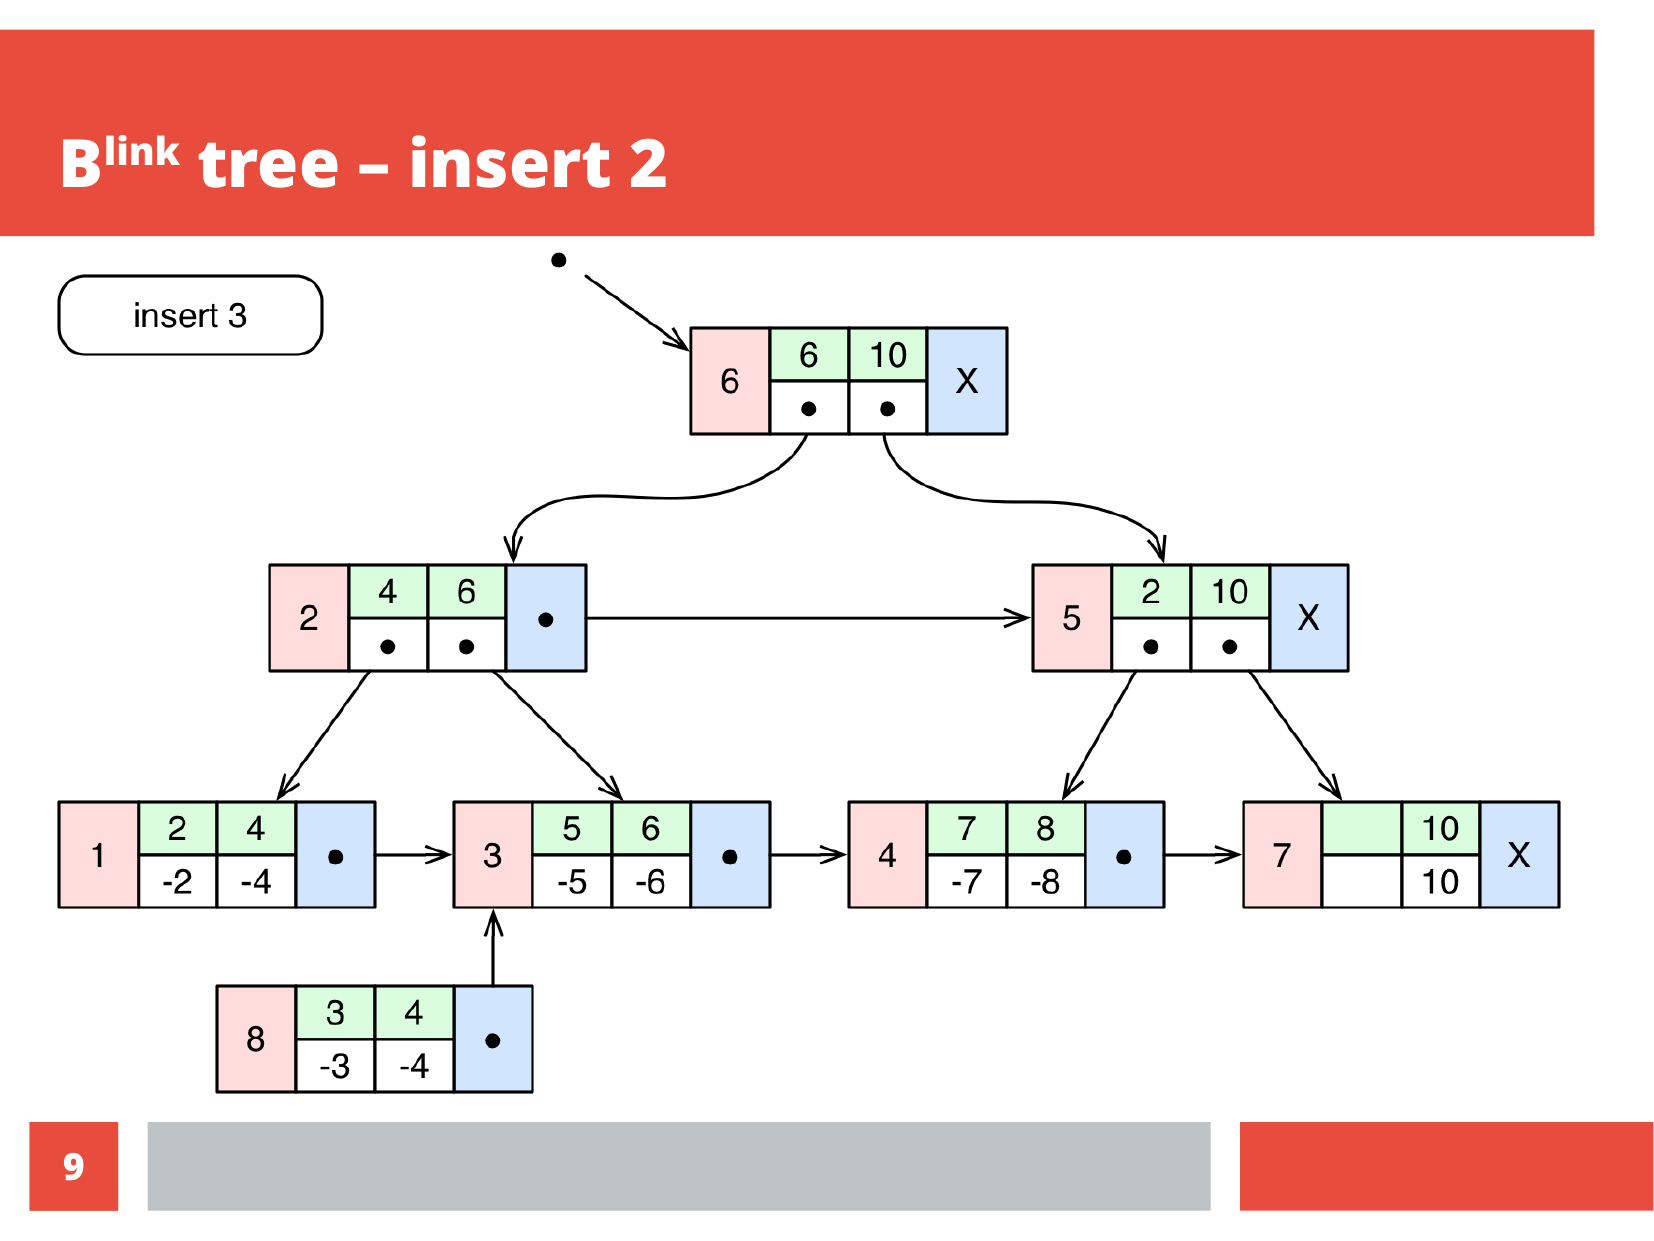

# Blink tree – insert 2
9